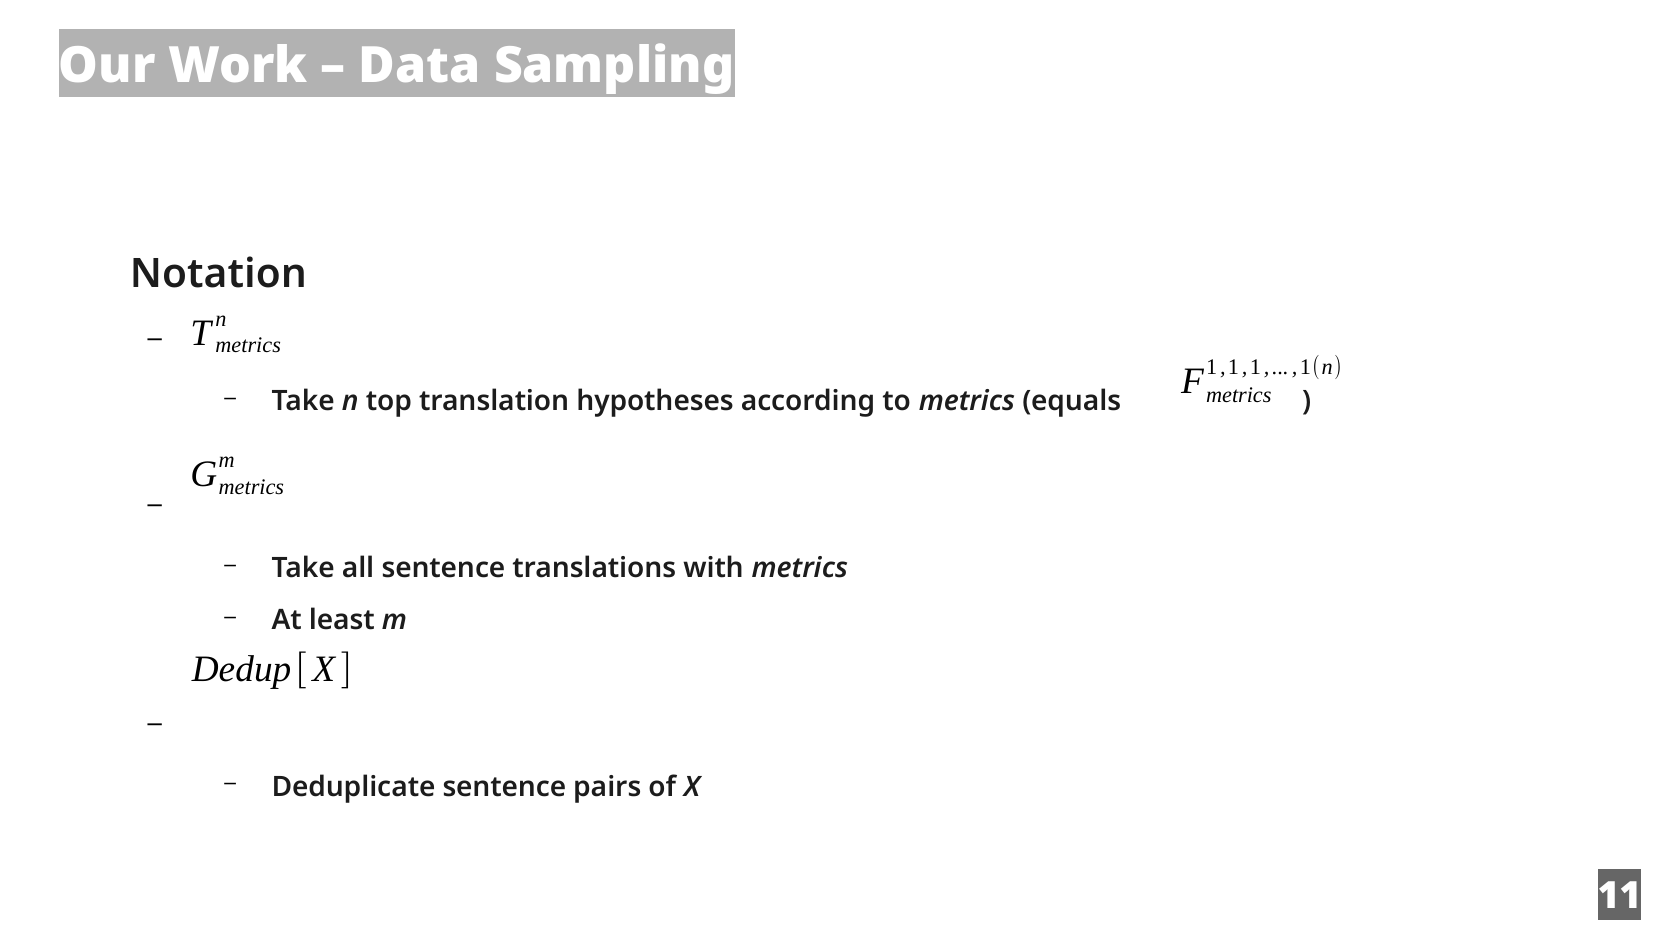

# Our Work – Data Sampling
Notation
Take n top translation hypotheses according to metrics (equals )
Take all sentence translations with metrics
At least m
Deduplicate sentence pairs of X